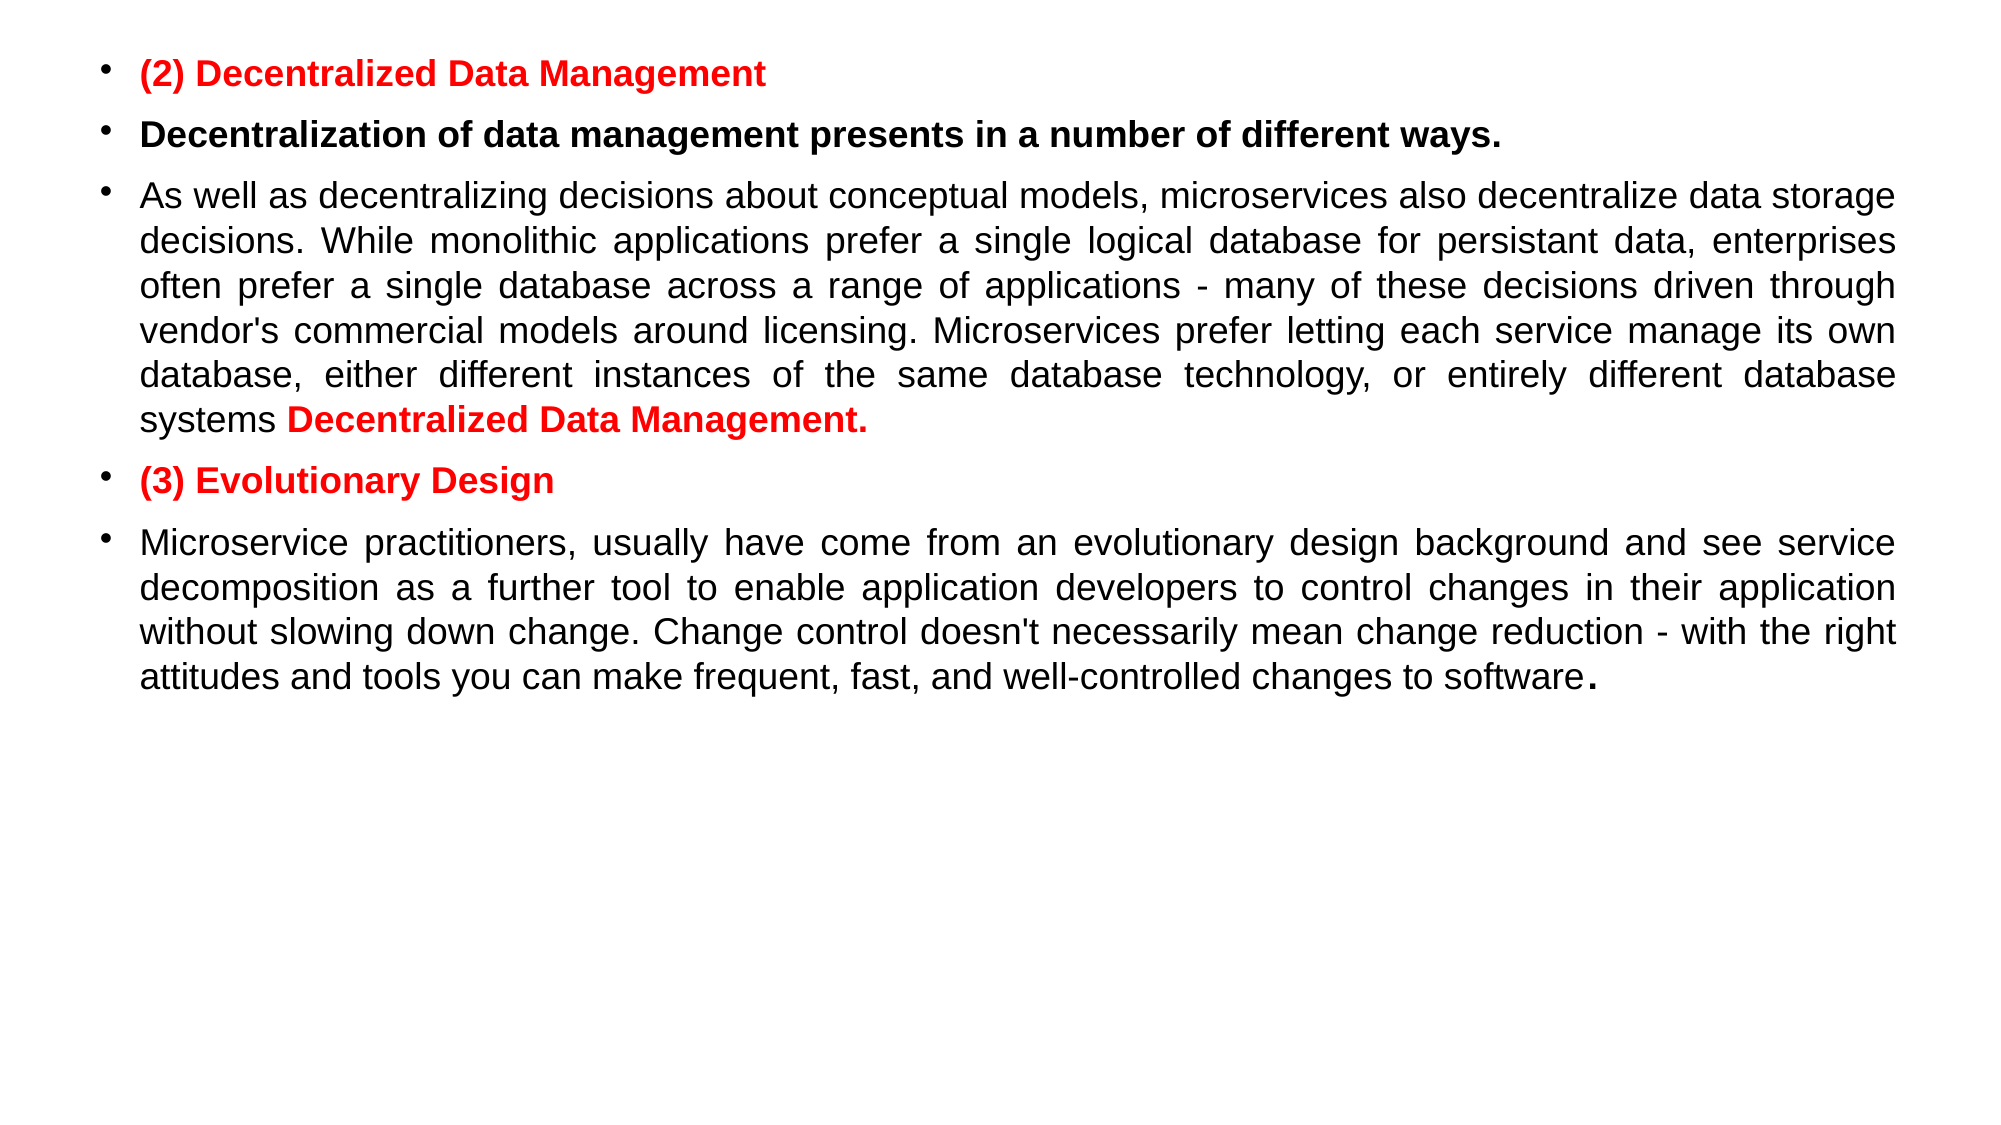

# (2) Decentralized Data Management
Decentralization of data management presents in a number of different ways.
As well as decentralizing decisions about conceptual models, microservices also decentralize data storage decisions. While monolithic applications prefer a single logical database for persistant data, enterprises often prefer a single database across a range of applications - many of these decisions driven through vendor's commercial models around licensing. Microservices prefer letting each service manage its own database, either different instances of the same database technology, or entirely different database systems Decentralized Data Management.
(3) Evolutionary Design
Microservice practitioners, usually have come from an evolutionary design background and see service decomposition as a further tool to enable application developers to control changes in their application without slowing down change. Change control doesn't necessarily mean change reduction - with the right attitudes and tools you can make frequent, fast, and well-controlled changes to software.